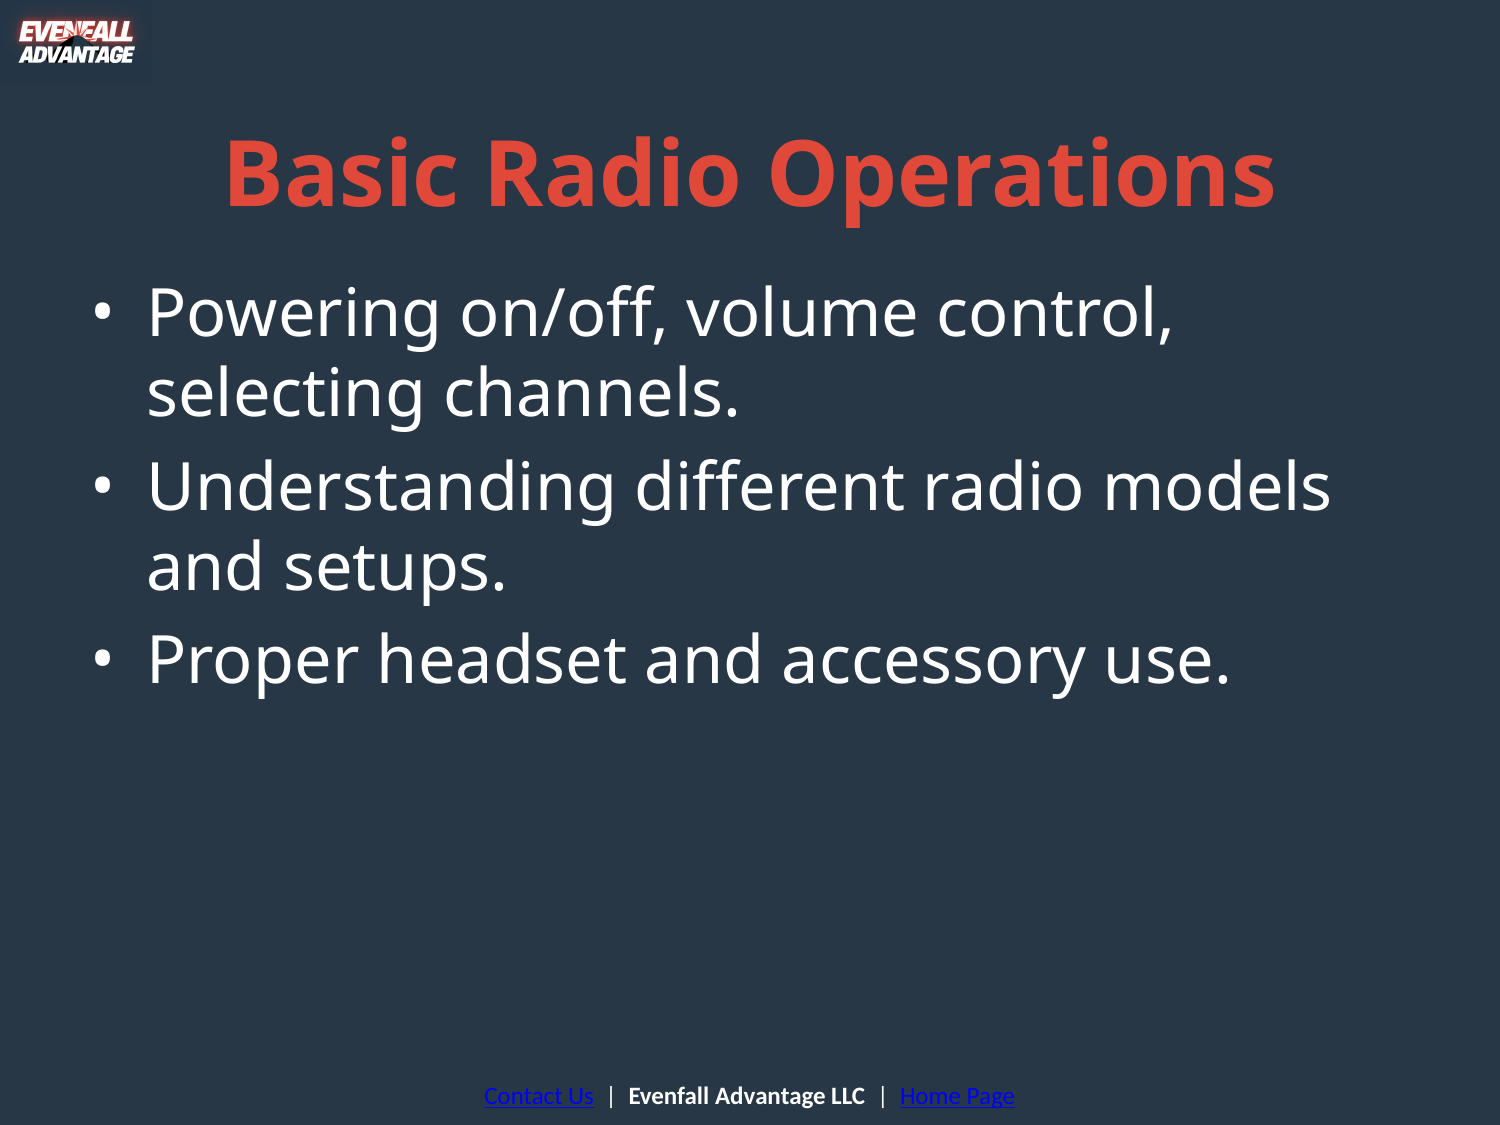

# Basic Radio Operations
Powering on/off, volume control, selecting channels.
Understanding different radio models and setups.
Proper headset and accessory use.